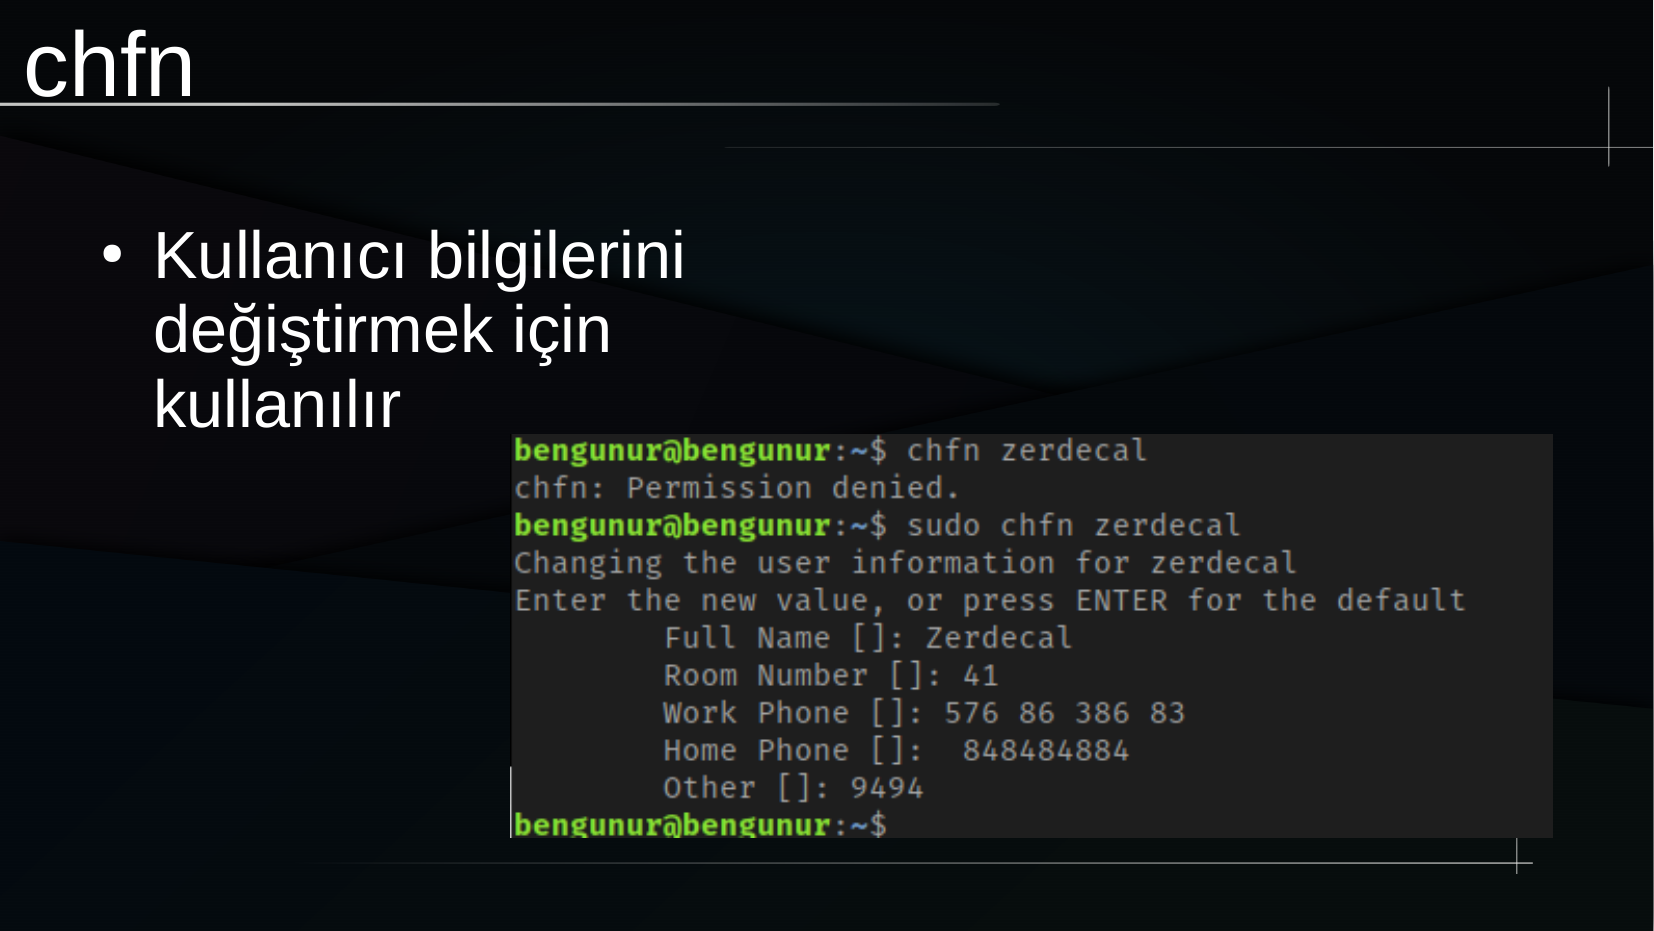

# chfn
Kullanıcı bilgilerini değiştirmek için kullanılır